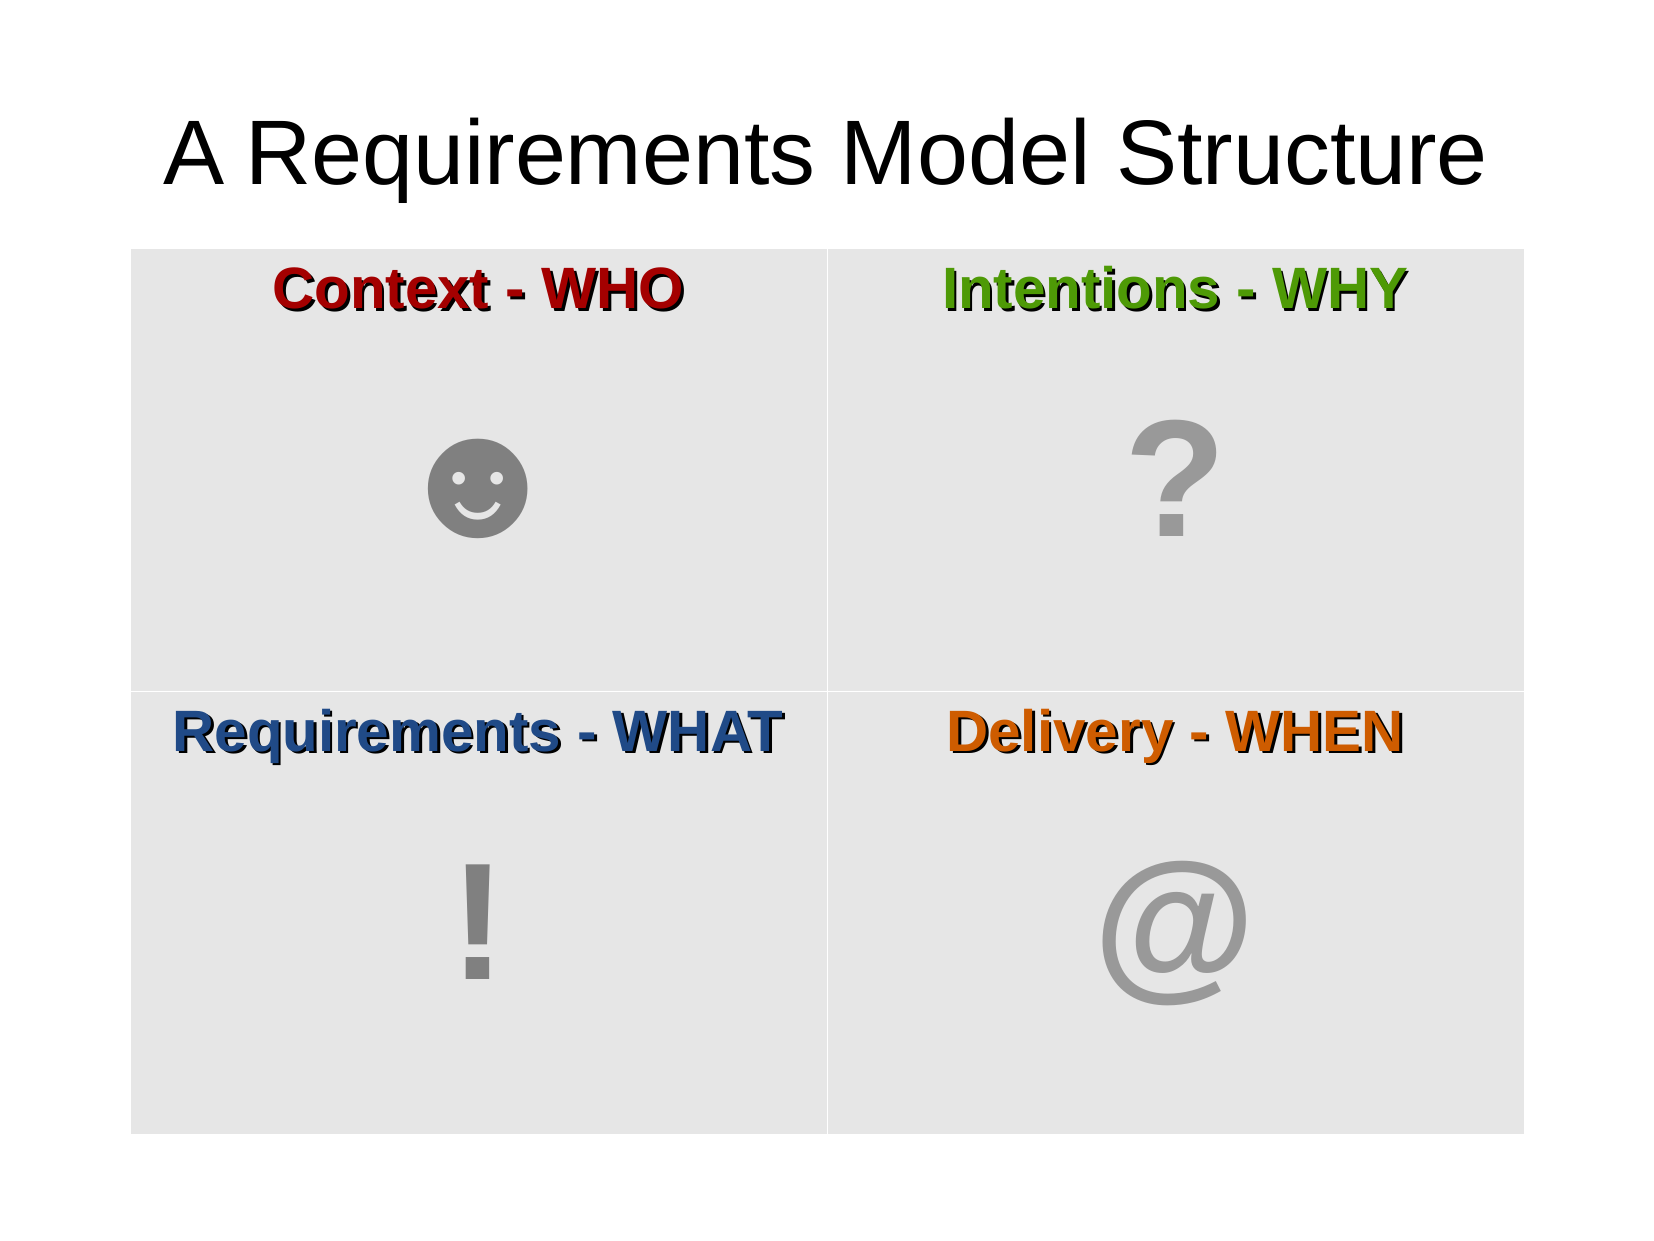

# A Requirements Model Structure
| Context - WHO ☻ | Intentions - WHY ? |
| --- | --- |
| Requirements - WHAT ! | Delivery - WHEN @ |